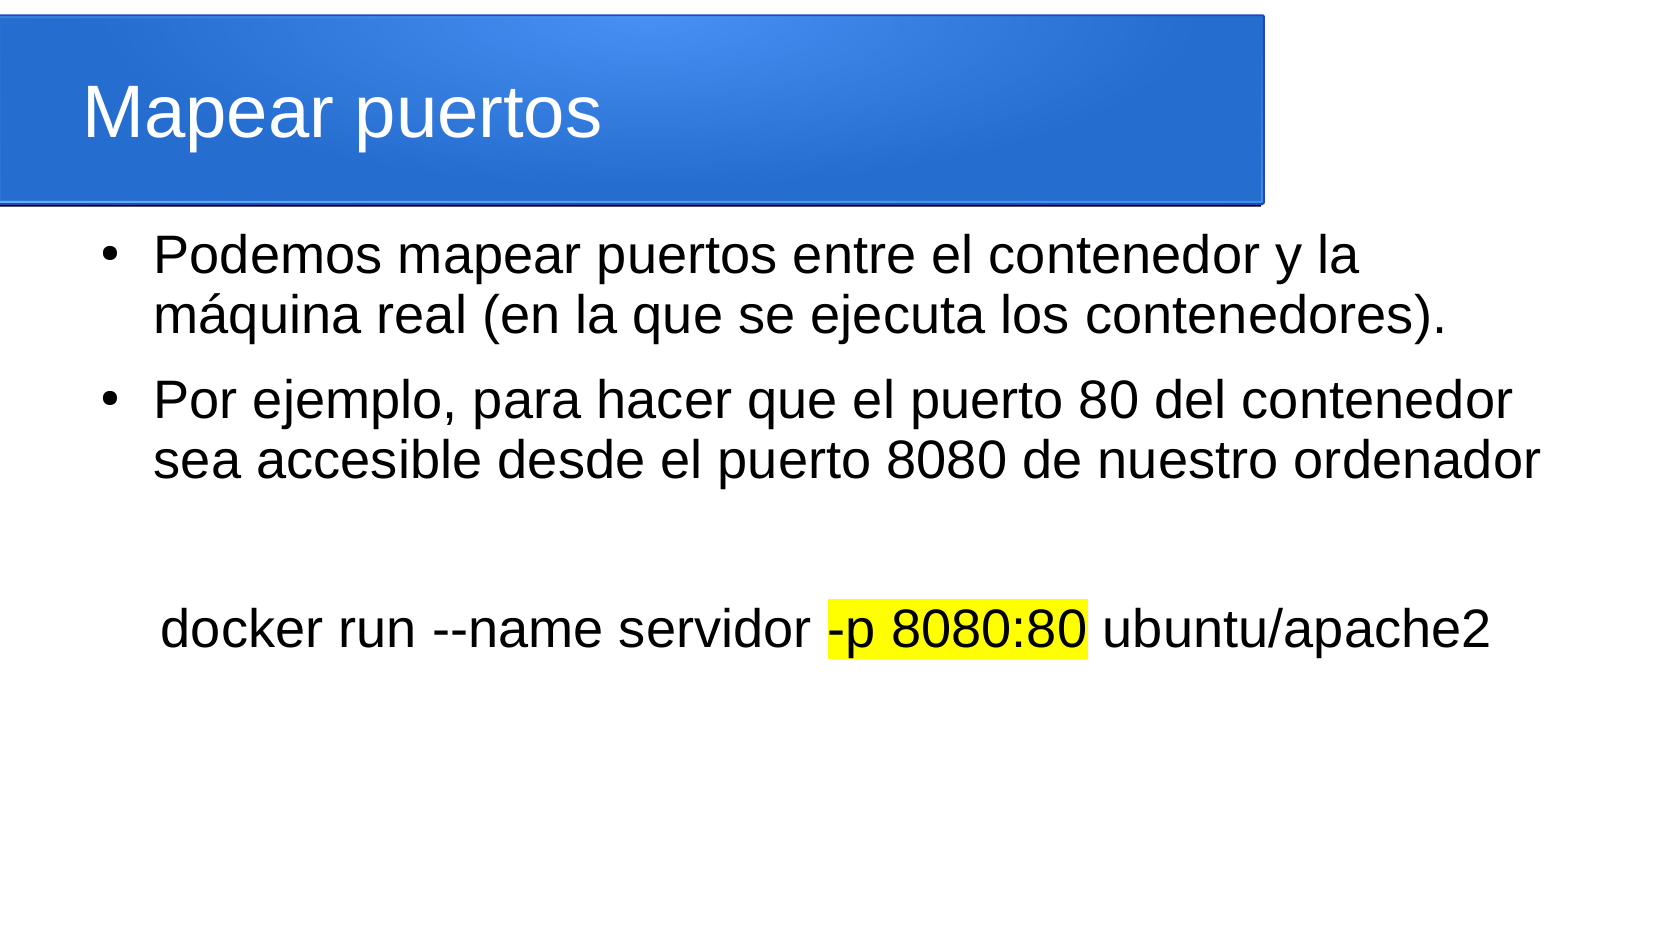

# Mapear puertos
Podemos mapear puertos entre el contenedor y la máquina real (en la que se ejecuta los contenedores).
Por ejemplo, para hacer que el puerto 80 del contenedor sea accesible desde el puerto 8080 de nuestro ordenador
docker run --name servidor -p 8080:80 ubuntu/apache2